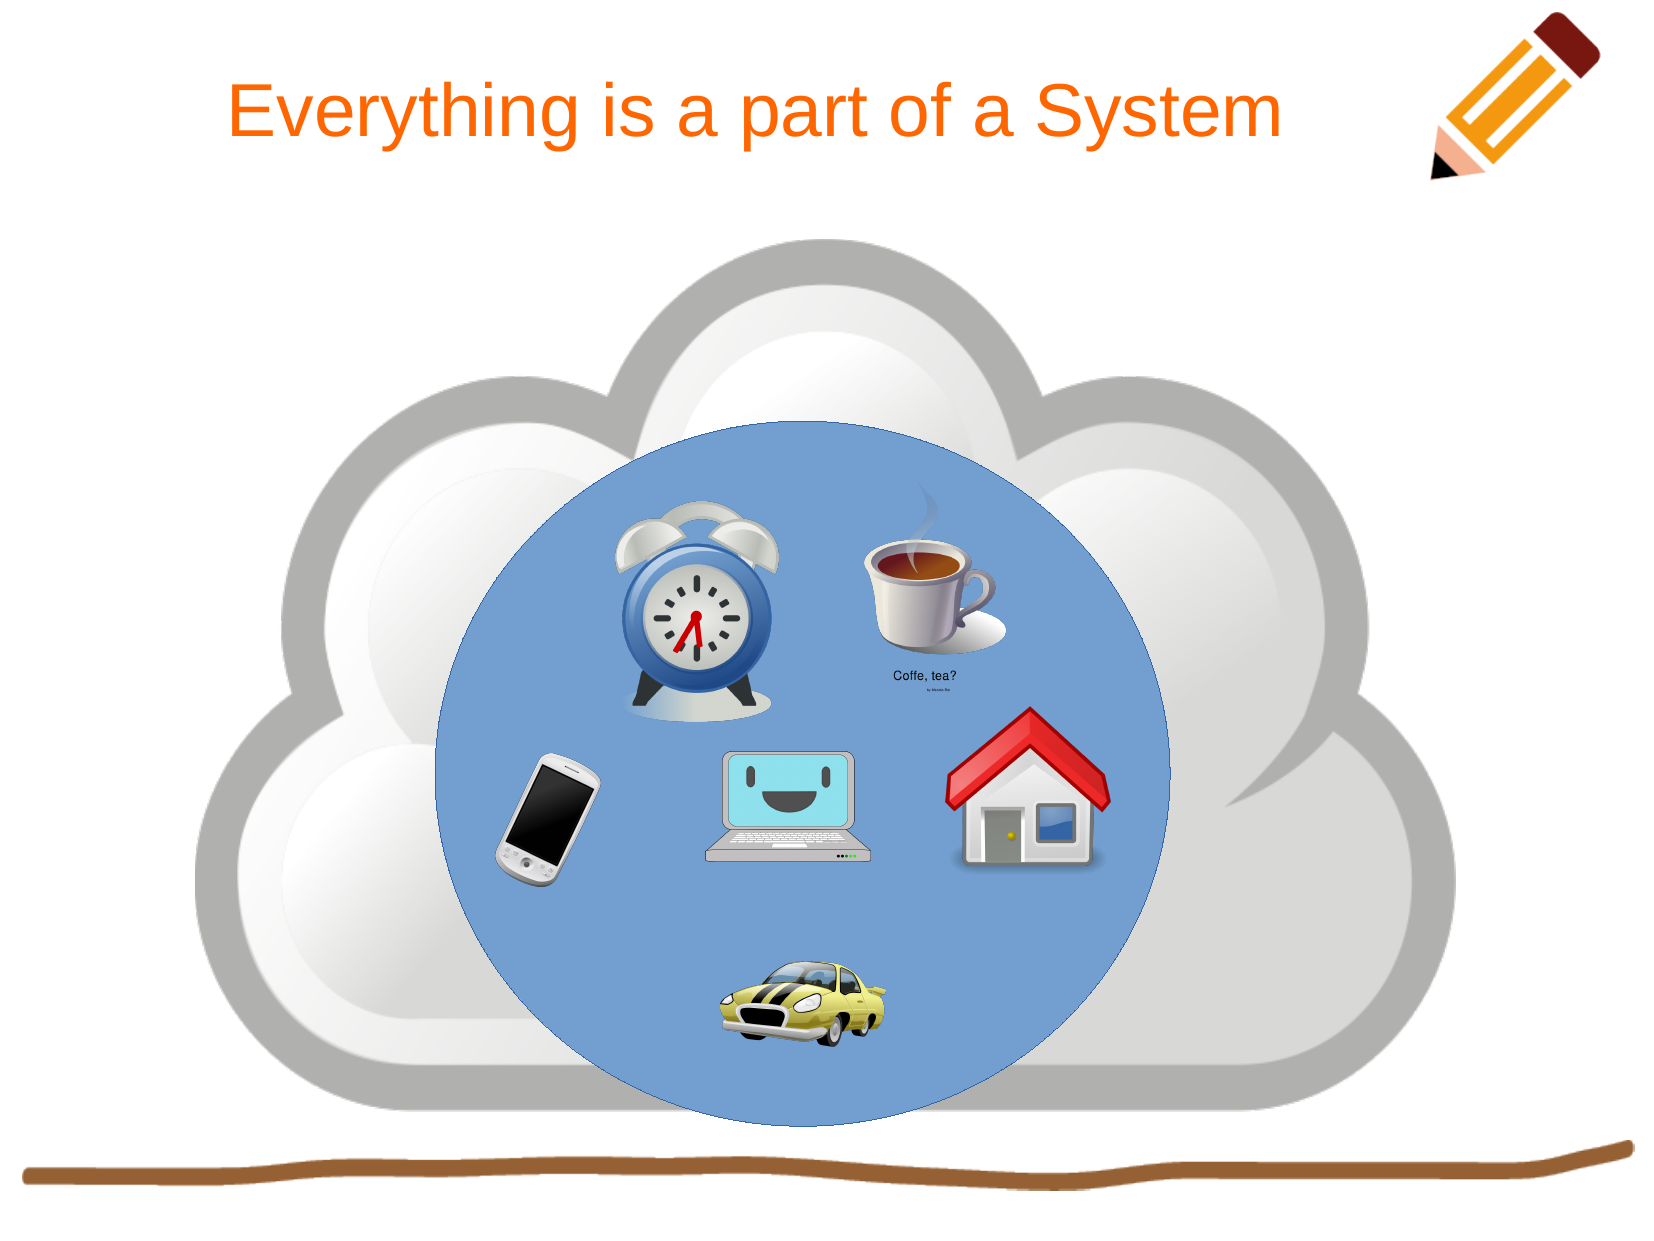

# Everything is a part of a System